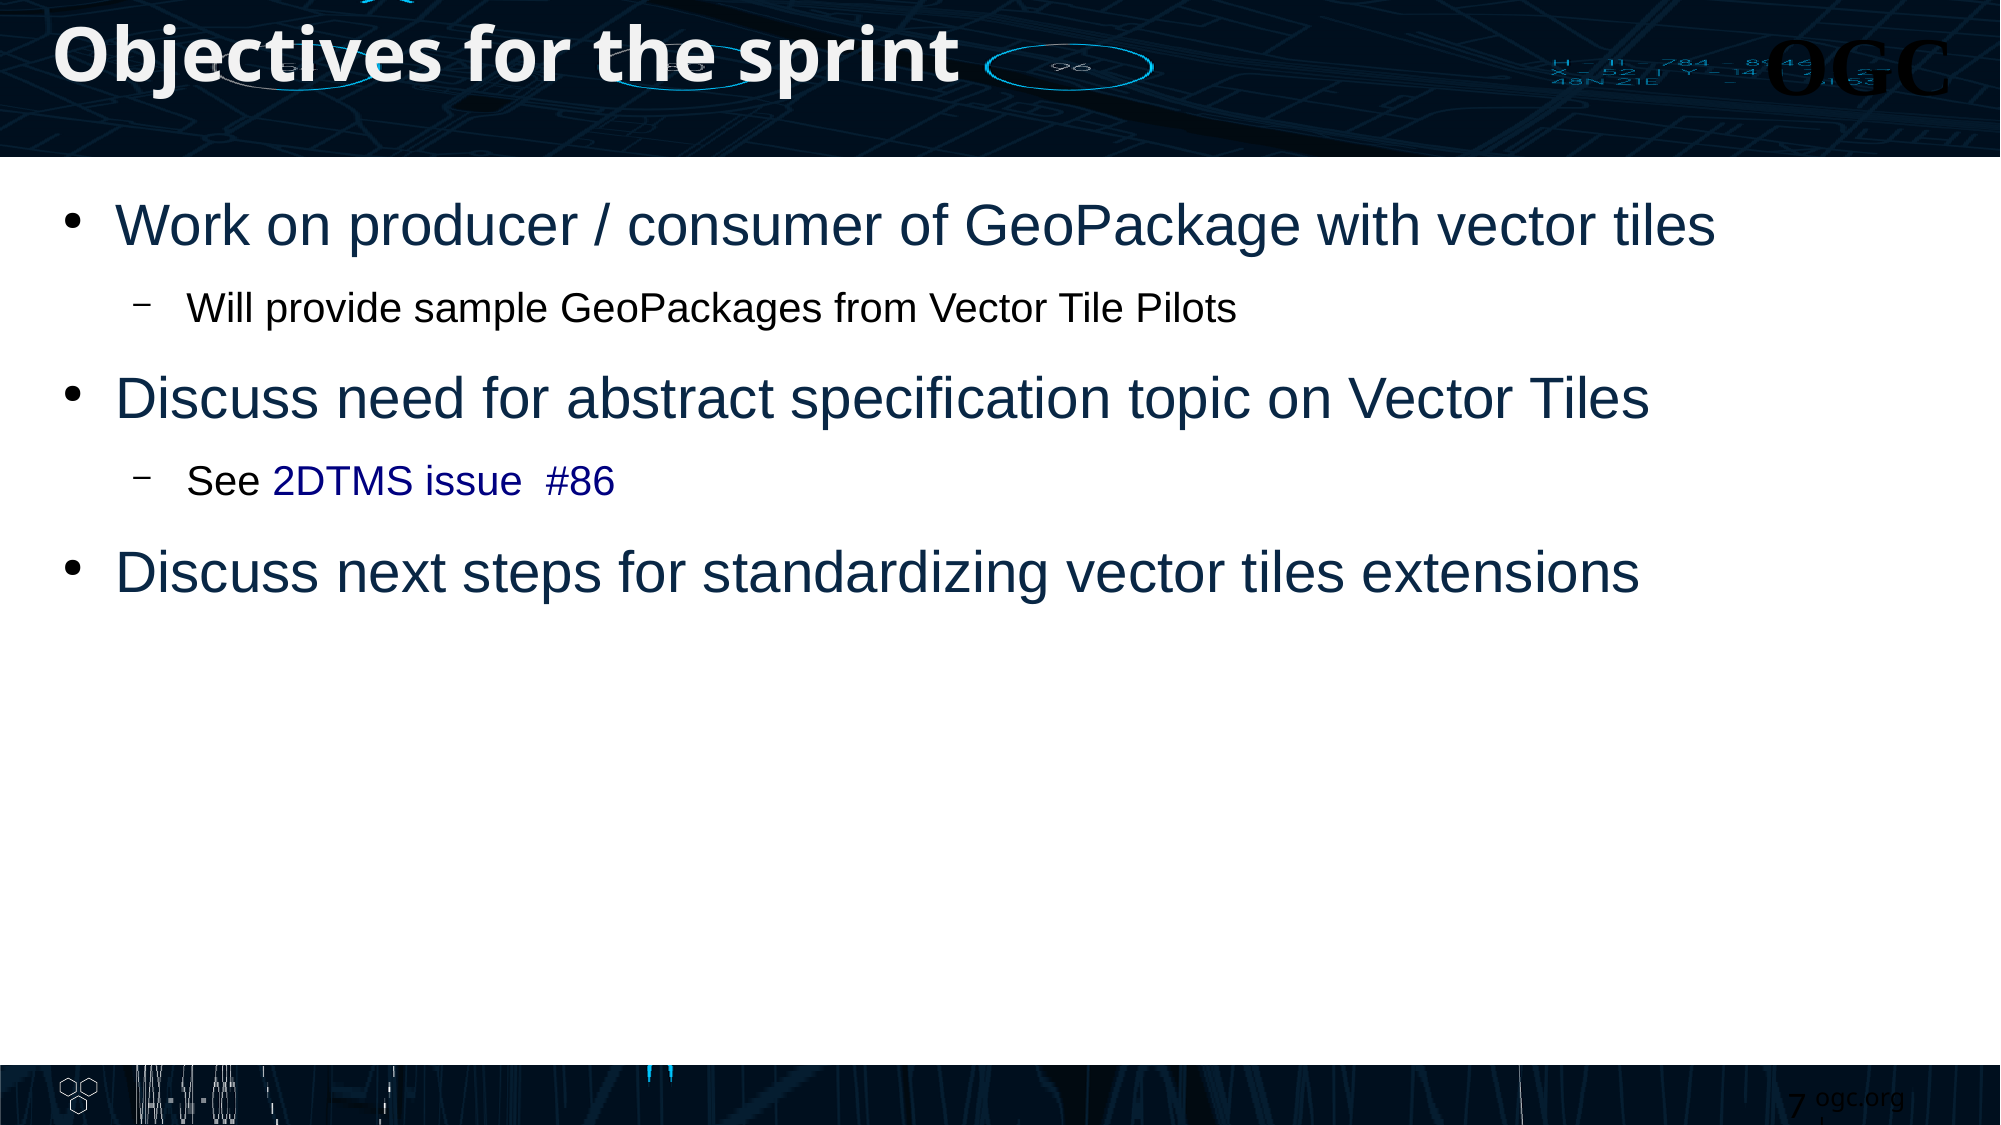

Objectives for the sprint
# Work on producer / consumer of GeoPackage with vector tiles
Will provide sample GeoPackages from Vector Tile Pilots
Discuss need for abstract specification topic on Vector Tiles
See 2DTMS issue #86
Discuss next steps for standardizing vector tiles extensions